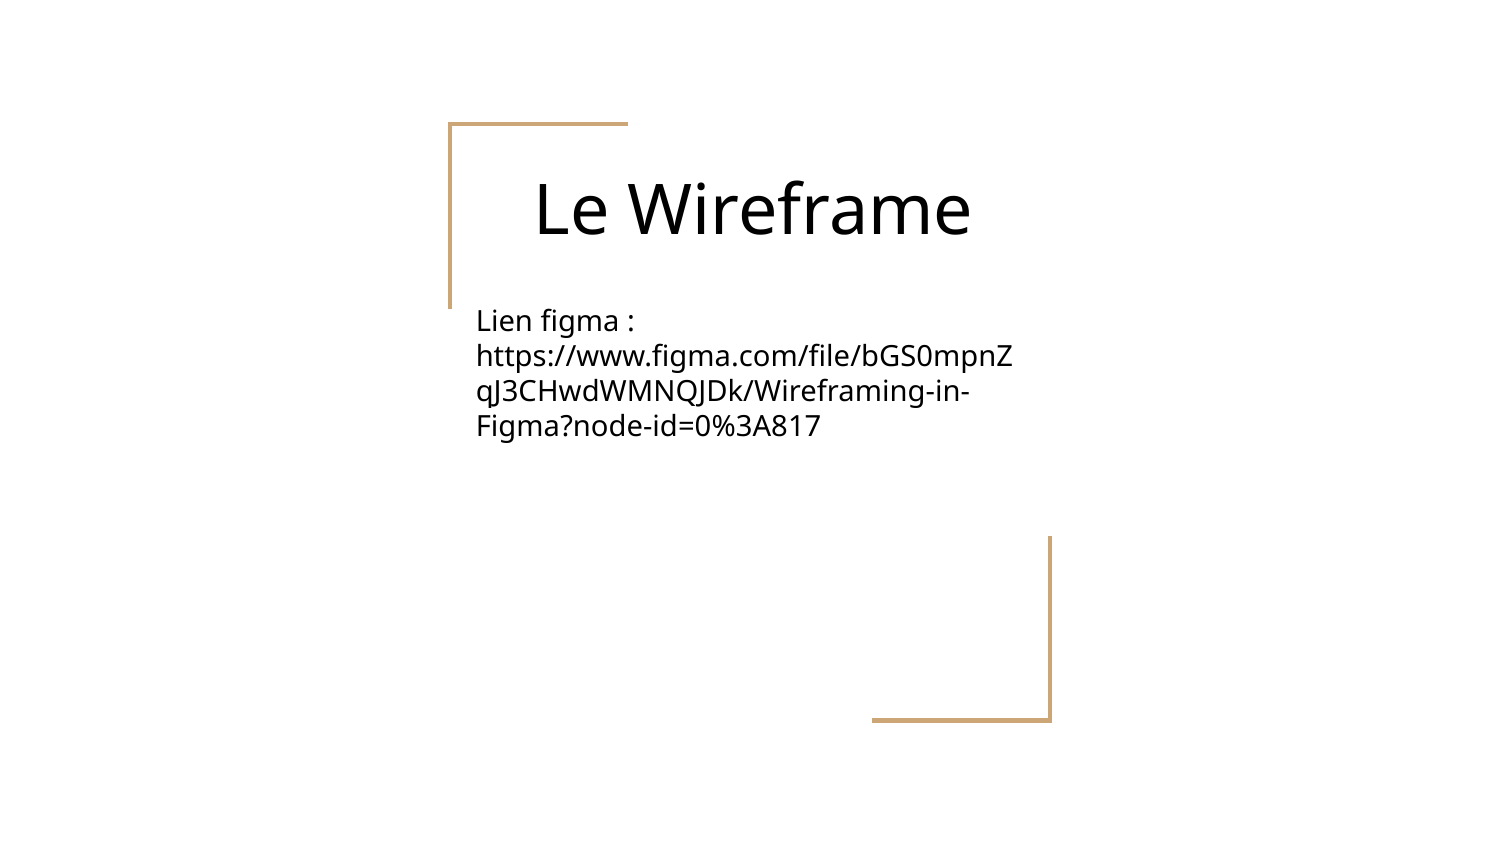

# Le Wireframe
Lien figma : https://www.figma.com/file/bGS0mpnZqJ3CHwdWMNQJDk/Wireframing-in-Figma?node-id=0%3A817